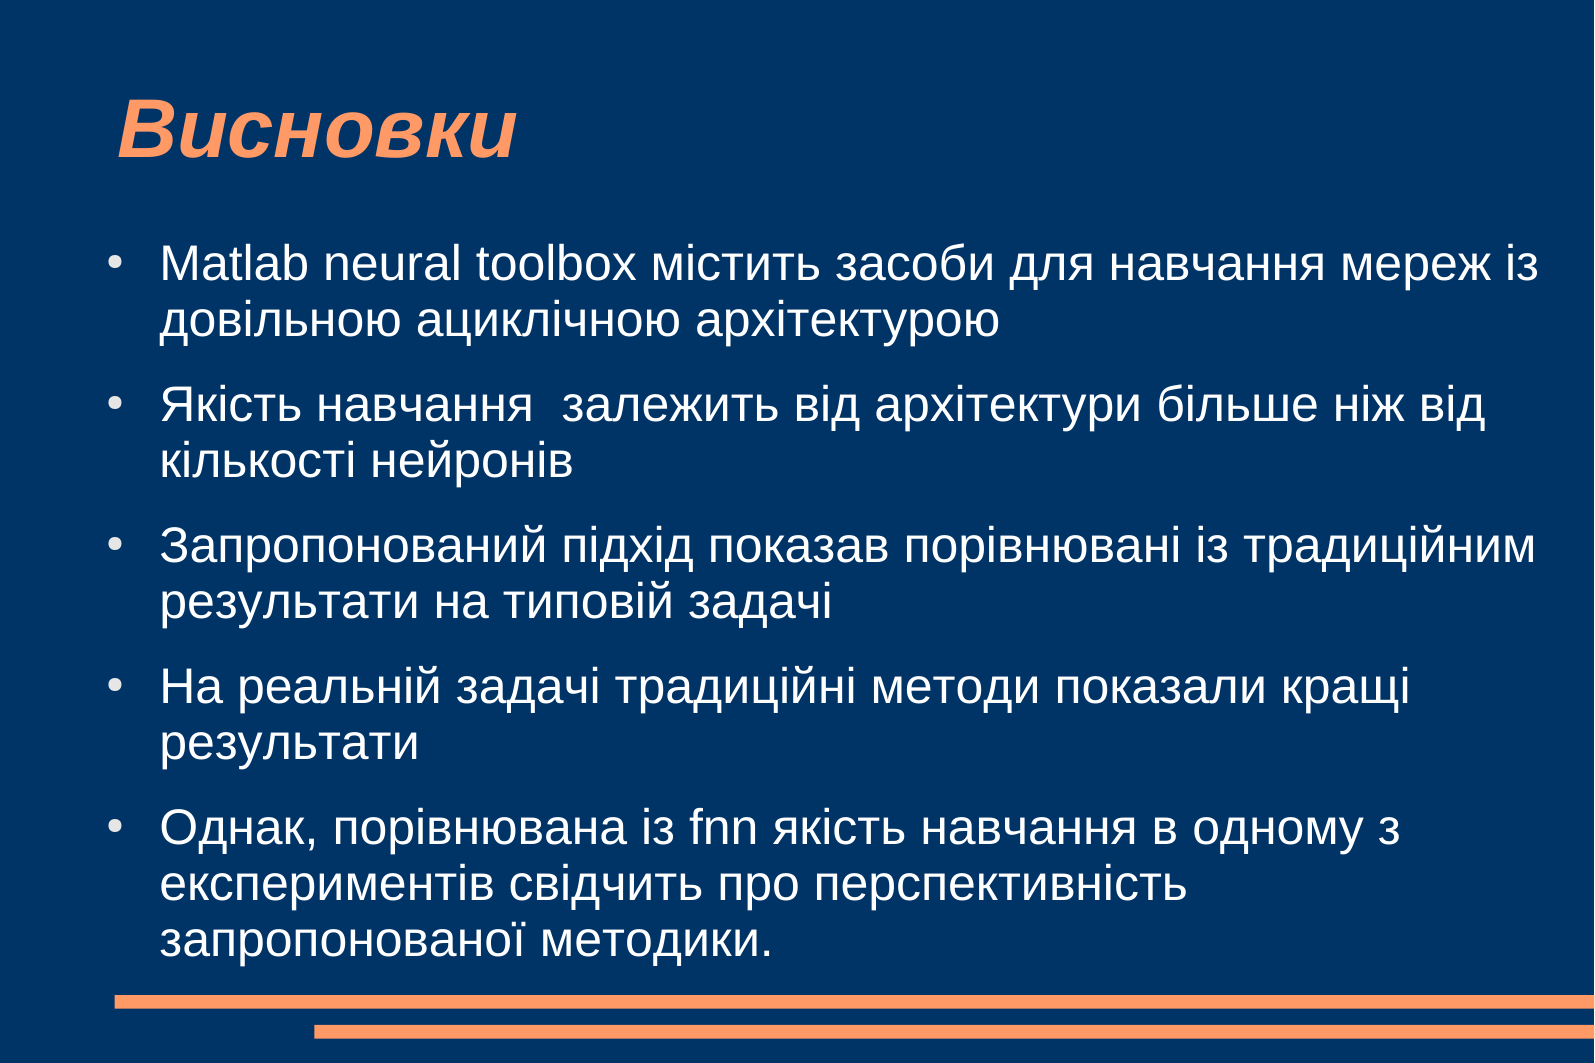

# Висновки
Matlab neural toolbox містить засоби для навчання мереж із довільною ациклічною архітектурою
Якість навчання залежить від архітектури більше ніж від кількості нейронів
Запропонований підхід показав порівнювані із традиційним результати на типовій задачі
На реальній задачі традиційні методи показали кращі результати
Однак, порівнювана із fnn якість навчання в одному з експериментів свідчить про перспективність запропонованої методики.